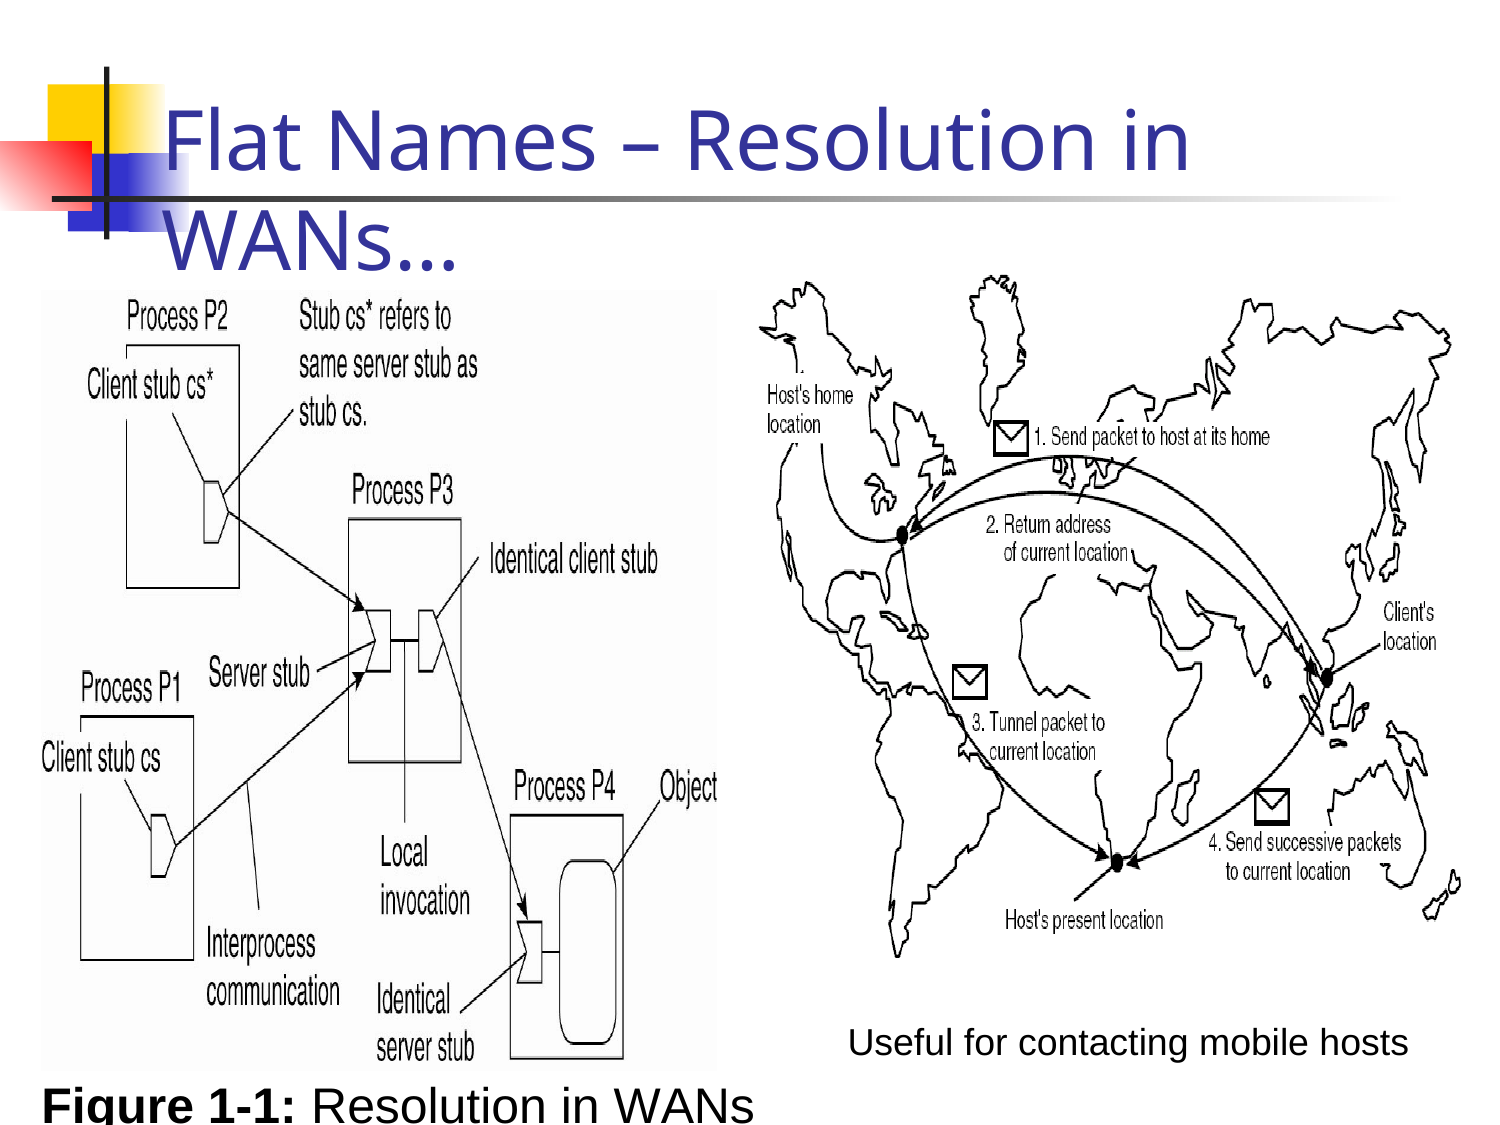

Flat Names – Resolution in WANs…
Useful for contacting mobile hosts
Figure 1-1: Resolution in WANs